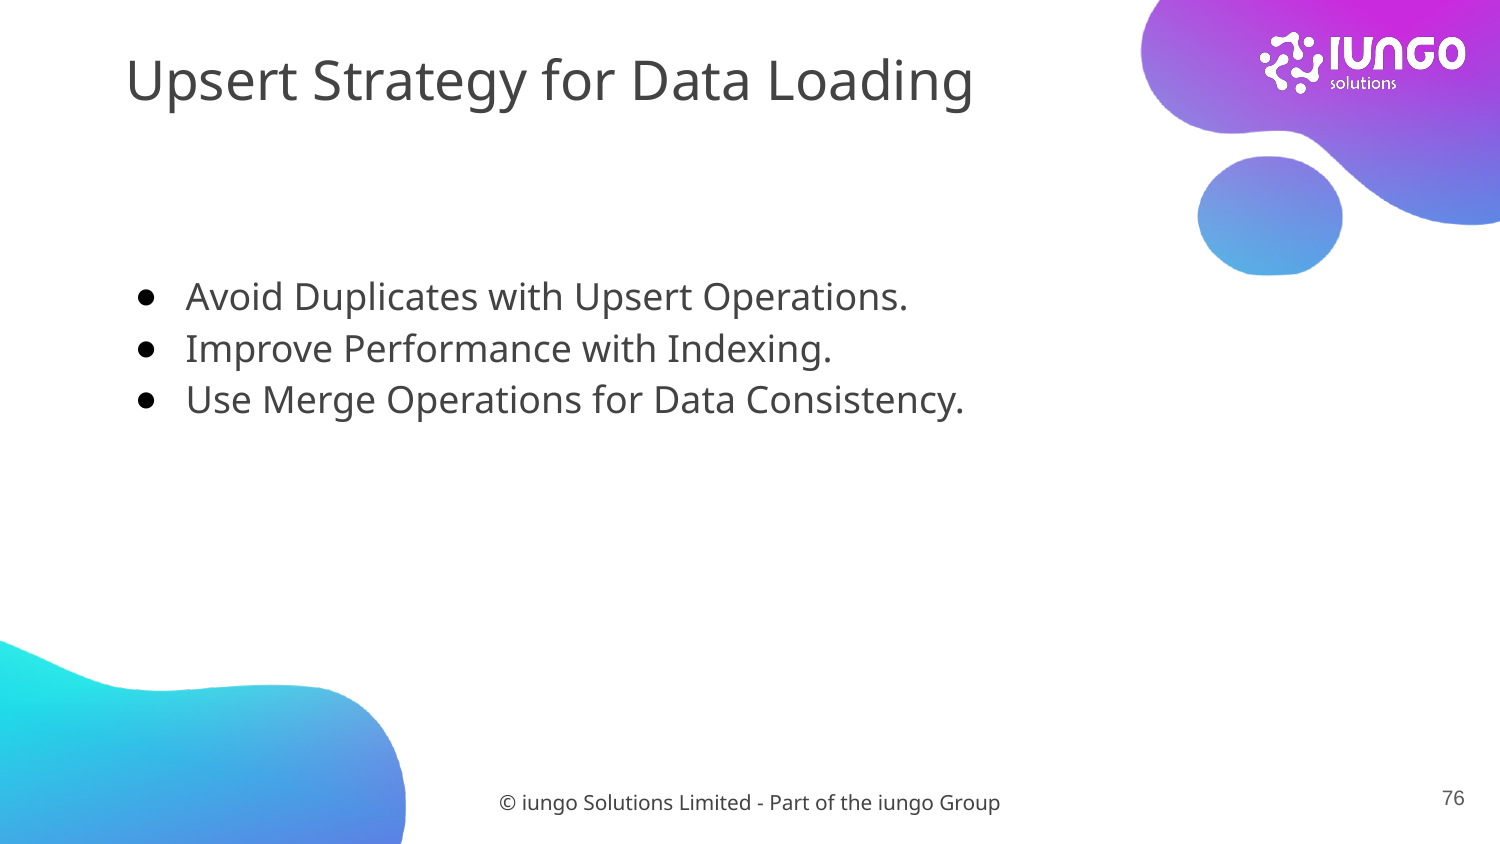

# Upsert Strategy for Data Loading
Avoid Duplicates with Upsert Operations.
Improve Performance with Indexing.
Use Merge Operations for Data Consistency.